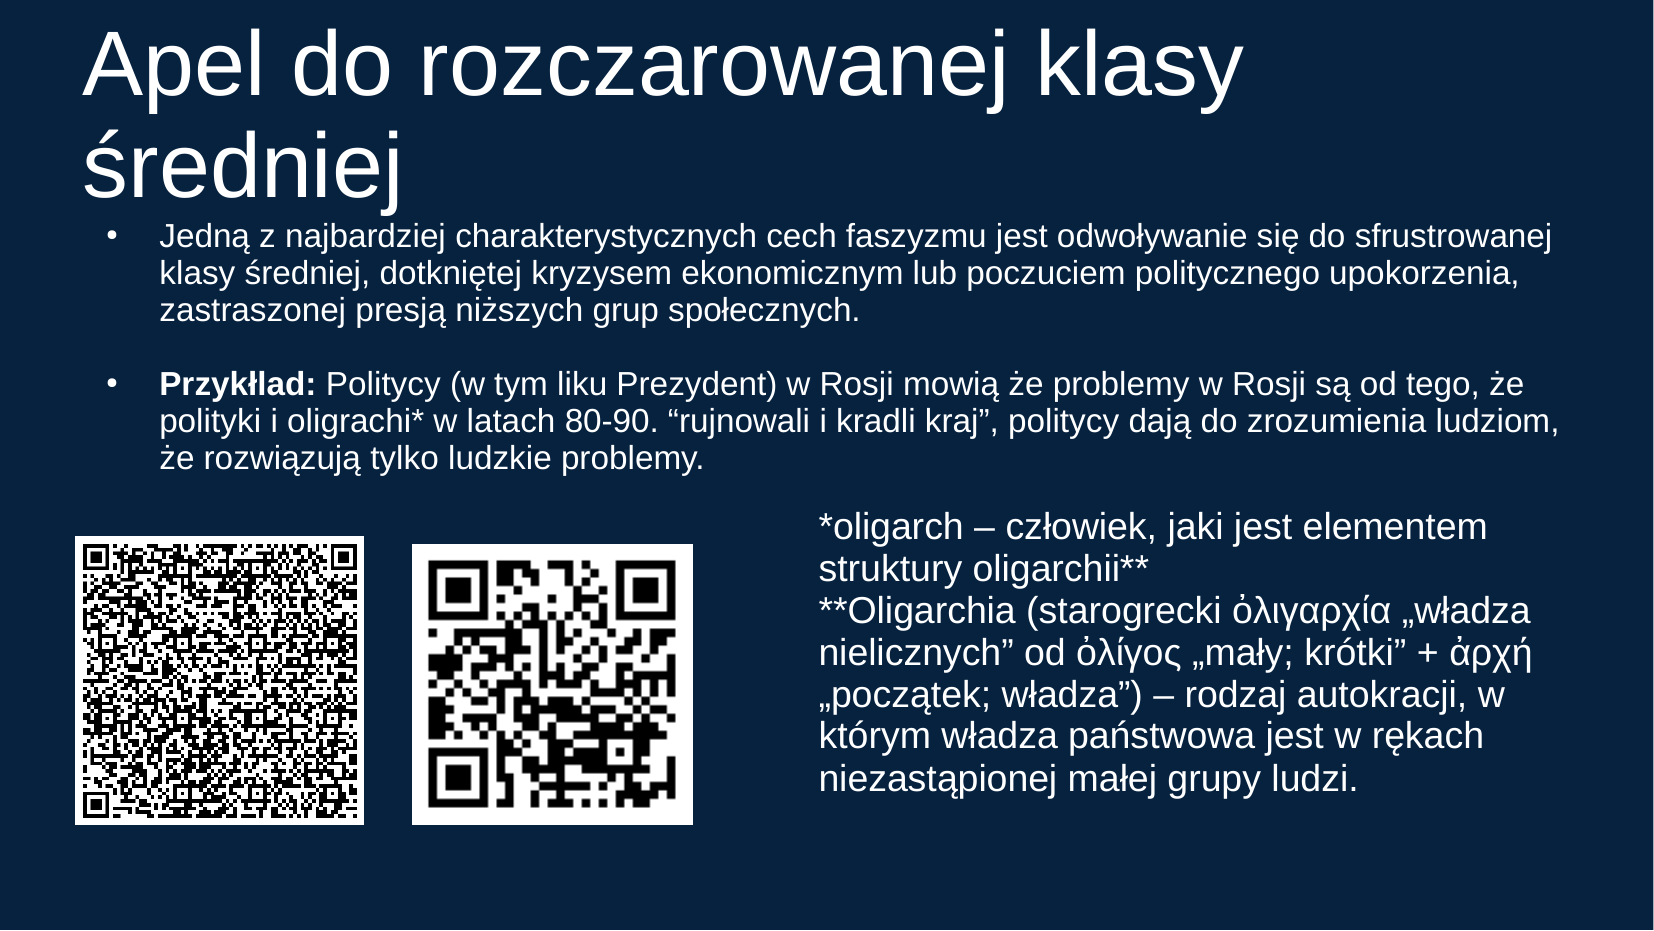

# Apel do rozczarowanej klasy średniej
Jedną z najbardziej charakterystycznych cech faszyzmu jest odwoływanie się do sfrustrowanej klasy średniej, dotkniętej kryzysem ekonomicznym lub poczuciem politycznego upokorzenia, zastraszonej presją niższych grup społecznych.
Przykłlad: Polityсy (w tym liku Prezydent) w Rosji mowią że problemy w Rosji są od tego, że polityki i oligrachi* w latach 80-90. “rujnowali i kradli kraj”, politycy dają do zrozumienia ludziom, że rozwiązują tylko ludzkie problemy.
*oligarch – człowiek, jaki jest elementem struktury oligarchii**
**Oligarchia (starogrecki ὀλιγαρχία „władza nielicznych” od ὀλίγος „mały; krótki” + ἀρχή „początek; władza”) – rodzaj autokracji, w którym władza państwowa jest w rękach niezastąpionej małej grupy ludzi.